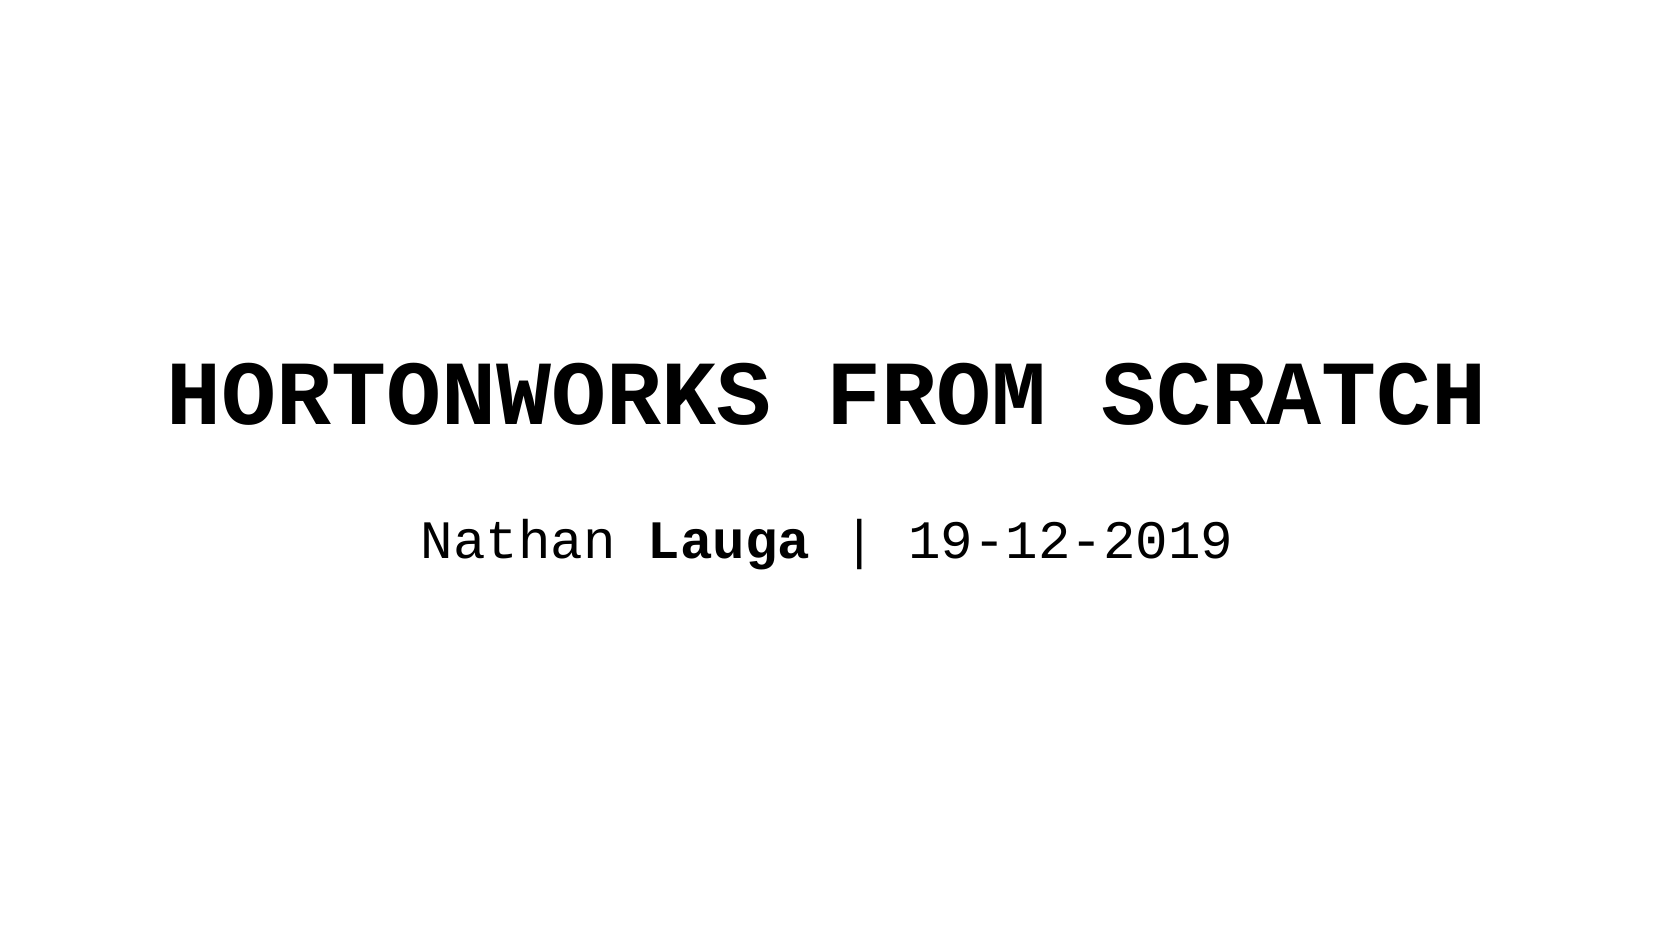

# HORTONWORKS FROM SCRATCH
Nathan Lauga | 19-12-2019